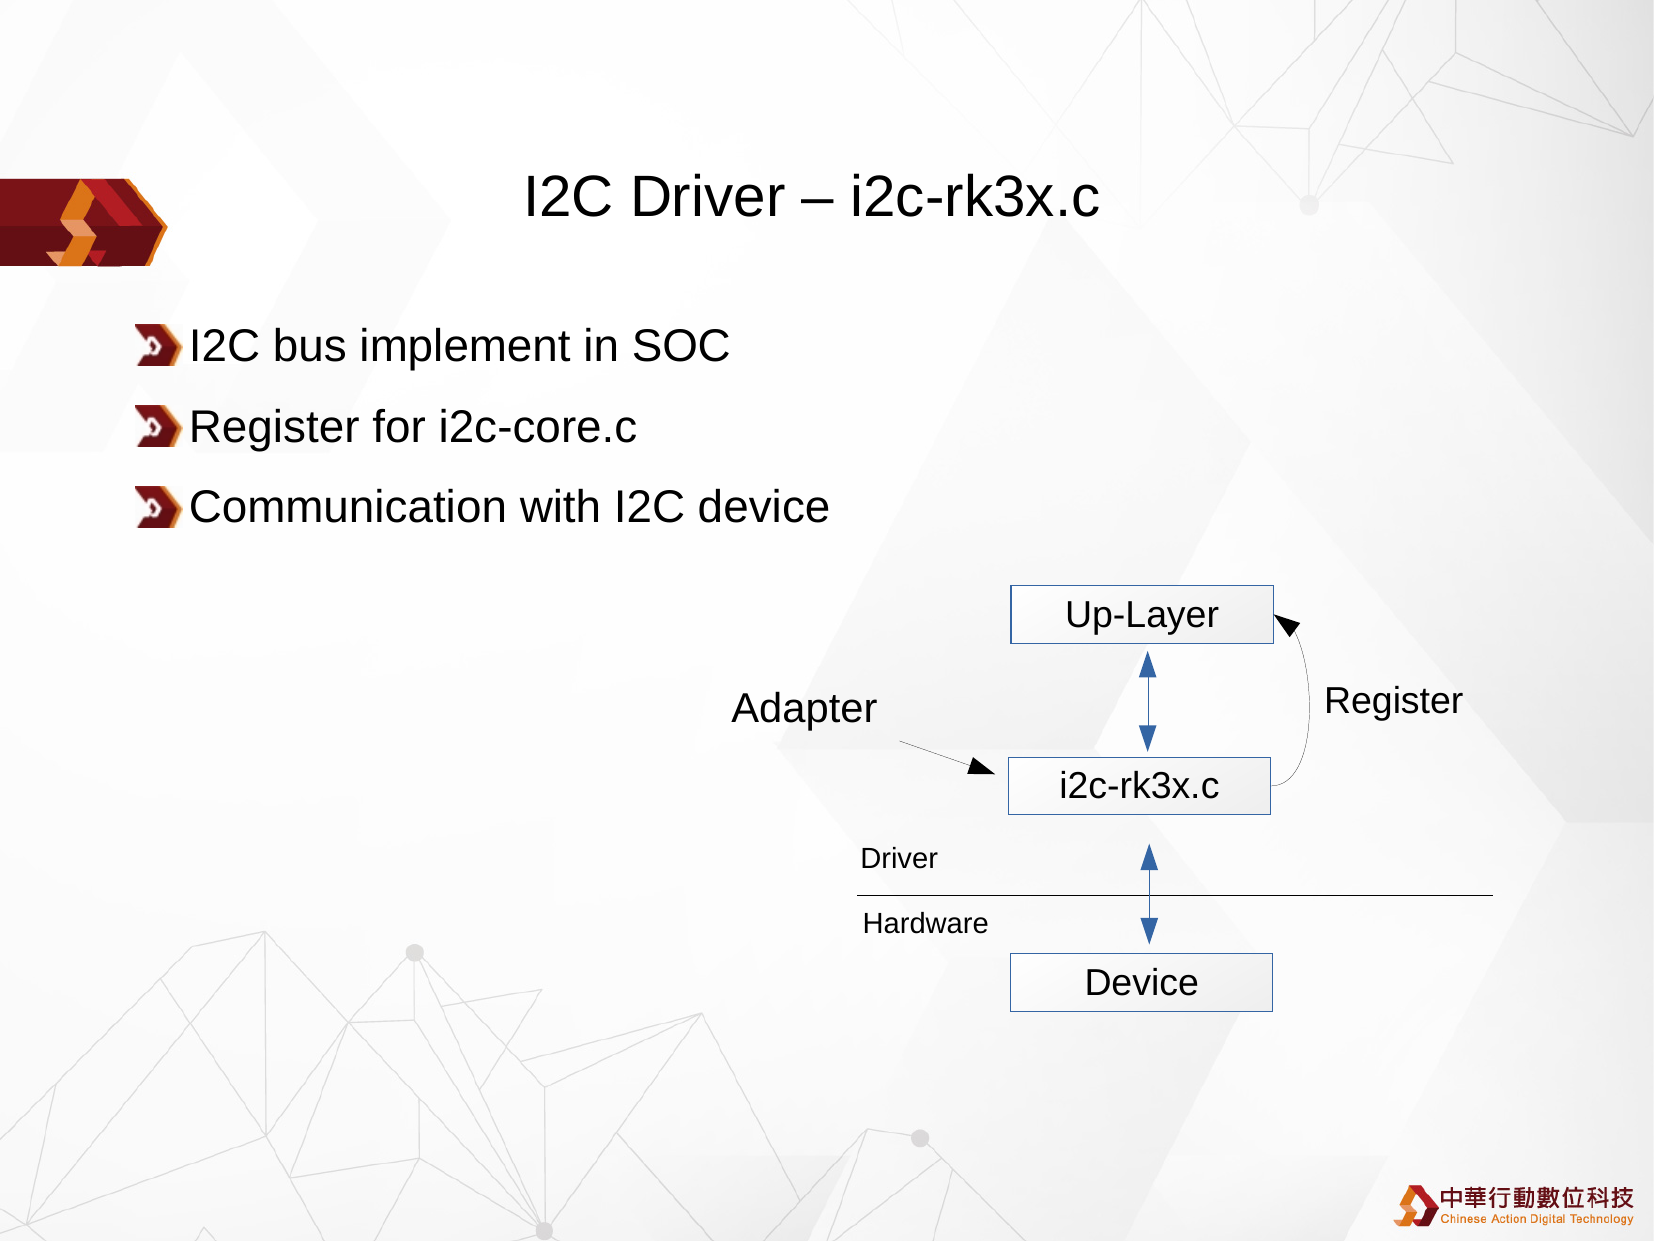

# I2C Driver – i2c-rk3x.c
I2C bus implement in SOC
Register for i2c-core.c
Communication with I2C device
Up-Layer
Adapter
i2c-rk3x.c
Driver
Hardware
Device